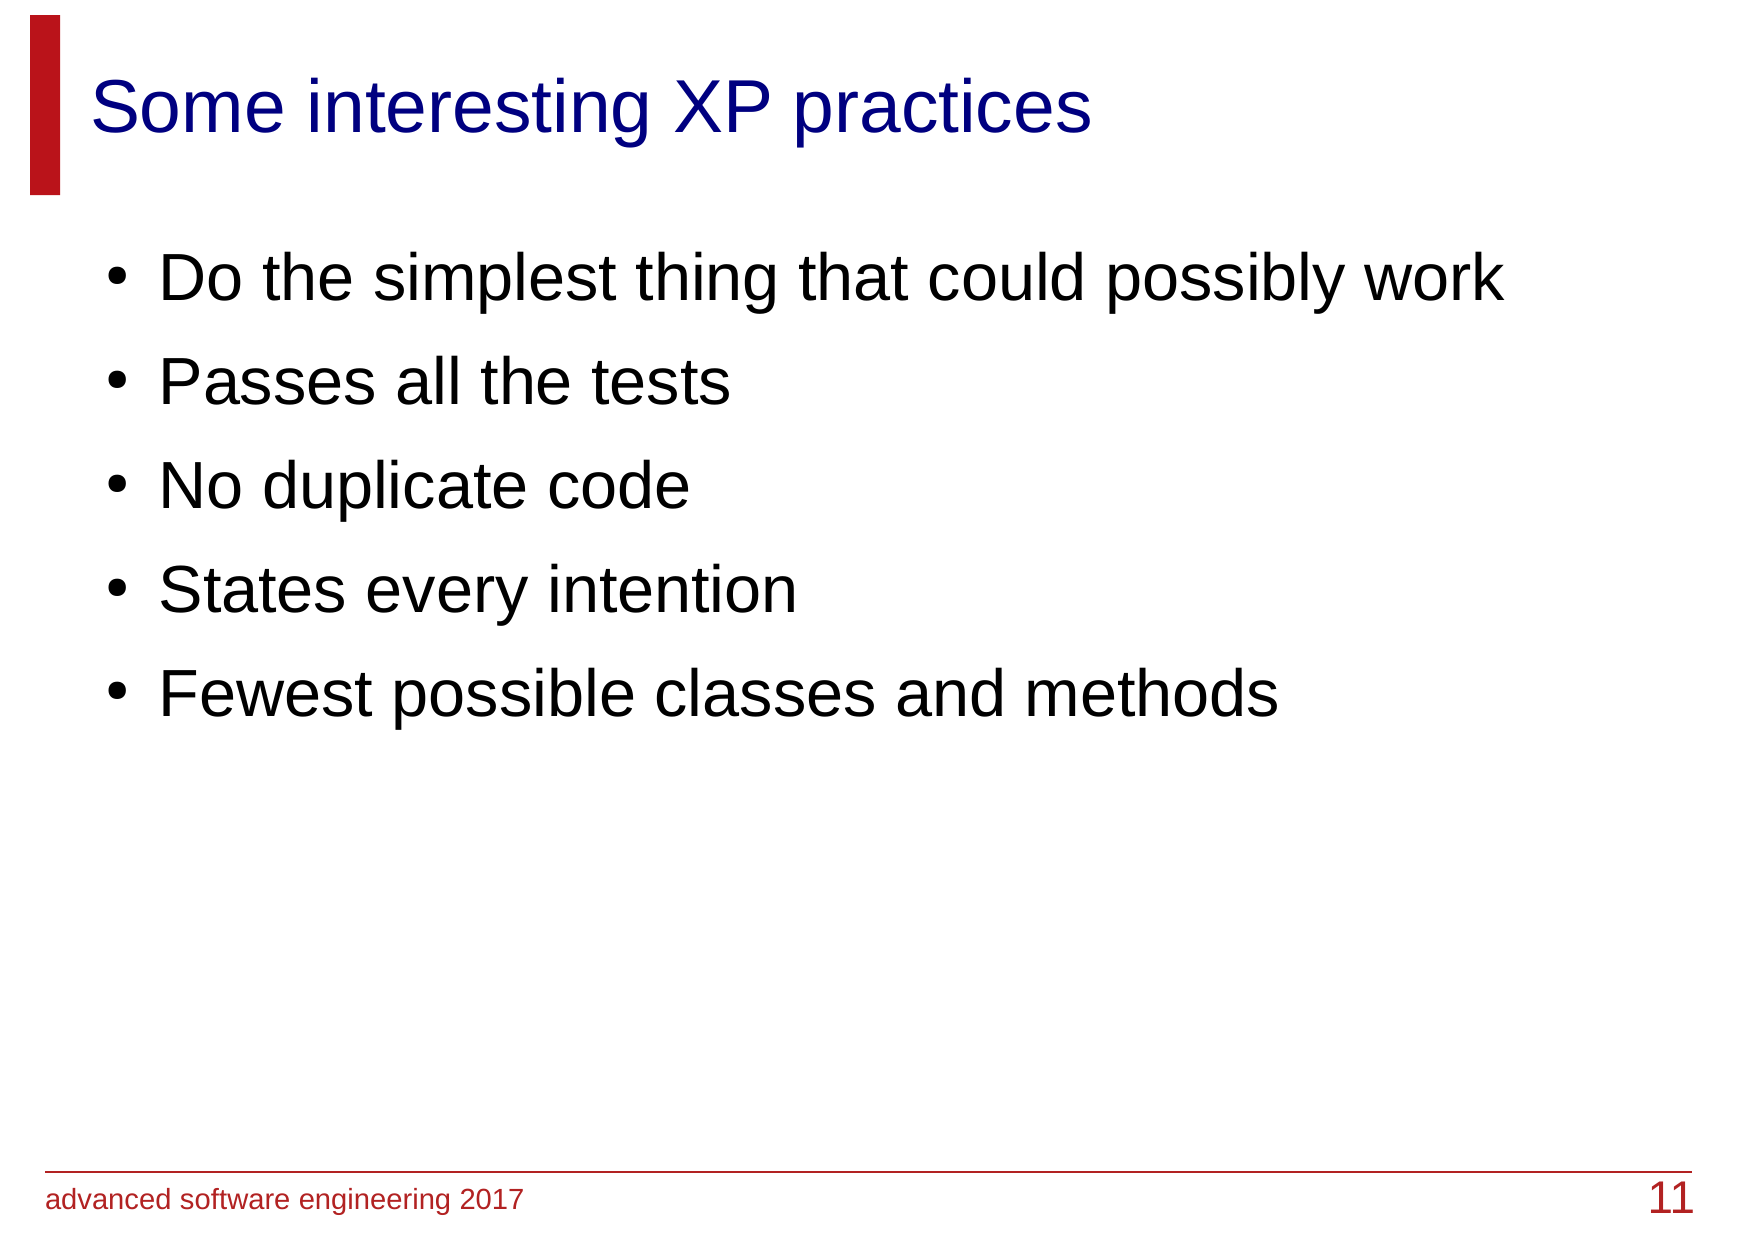

# Some interesting XP practices
Do the simplest thing that could possibly work
Passes all the tests
No duplicate code
States every intention
Fewest possible classes and methods
11
advanced software engineering 2017